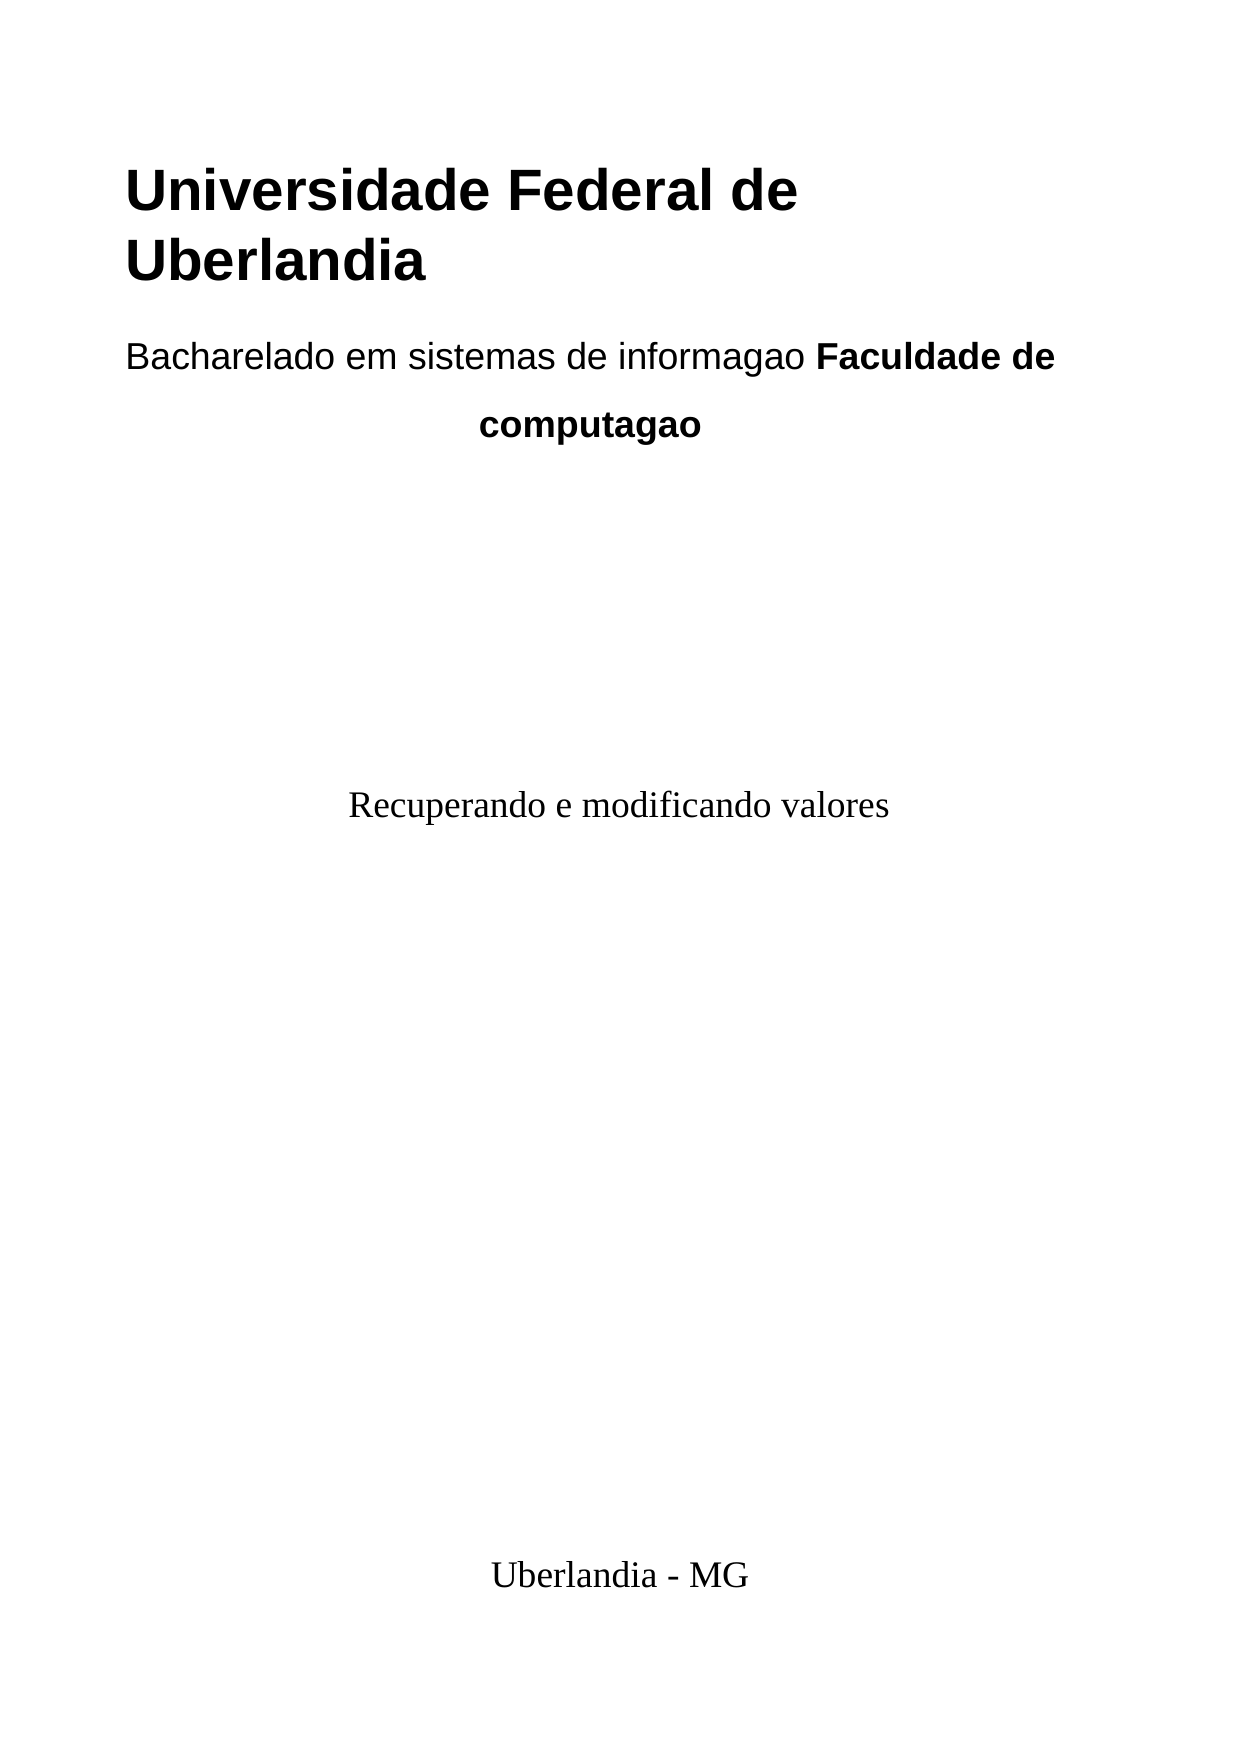

Universidade Federal de Uberlandia
Bacharelado em sistemas de informagao Faculdade de computagao
Recuperando e modificando valores
Uberlandia - MG